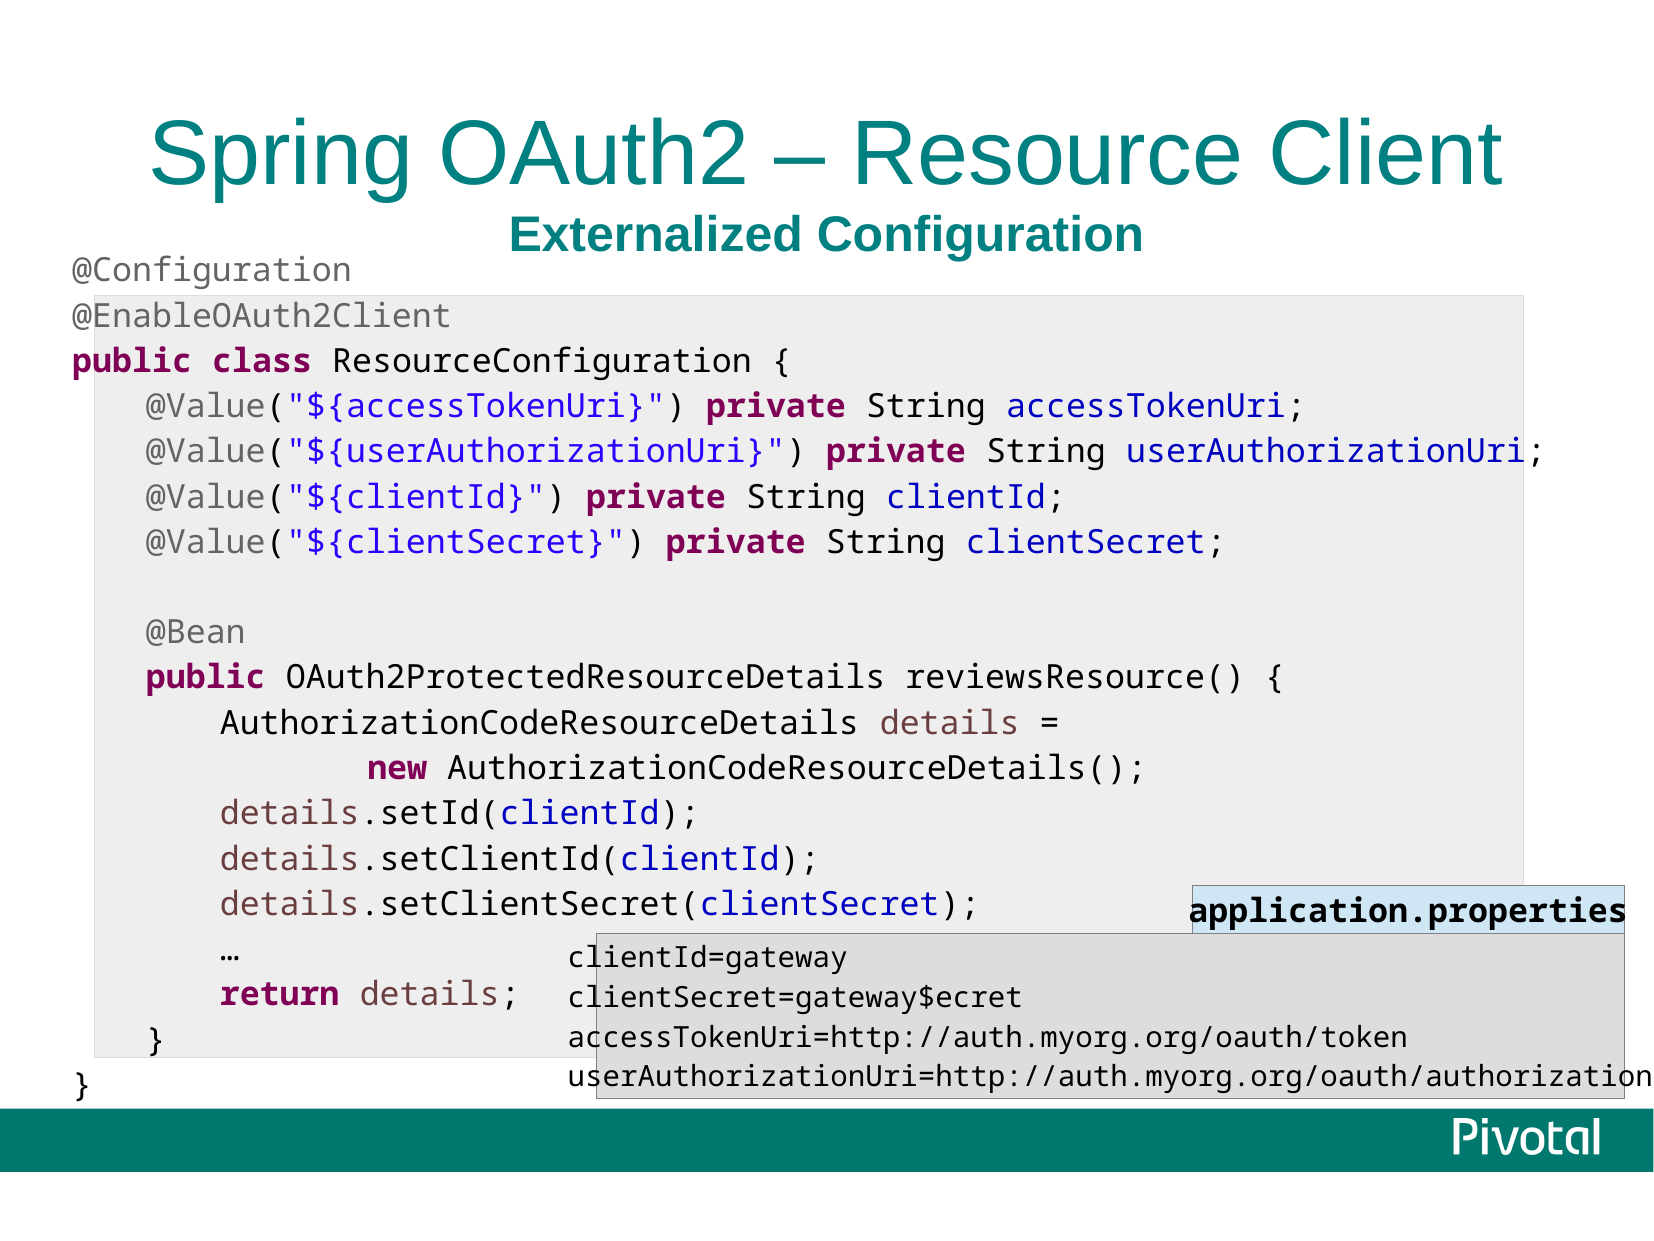

# Spring OAuth2 – Resource Client
Externalized Configuration
@Configuration
@EnableOAuth2Client
public class ResourceConfiguration {
	@Value("${accessTokenUri}") private String accessTokenUri;
	@Value("${userAuthorizationUri}") private String userAuthorizationUri;
	@Value("${clientId}") private String clientId;
	@Value("${clientSecret}") private String clientSecret;
	@Bean
	public OAuth2ProtectedResourceDetails reviewsResource() {
		AuthorizationCodeResourceDetails details =
				new AuthorizationCodeResourceDetails();
		details.setId(clientId);
		details.setClientId(clientId);
		details.setClientSecret(clientSecret);
		…
		return details;
	}
}
application.properties
clientId=gateway
clientSecret=gateway$ecret
accessTokenUri=http://auth.myorg.org/oauth/token
userAuthorizationUri=http://auth.myorg.org/oauth/authorization